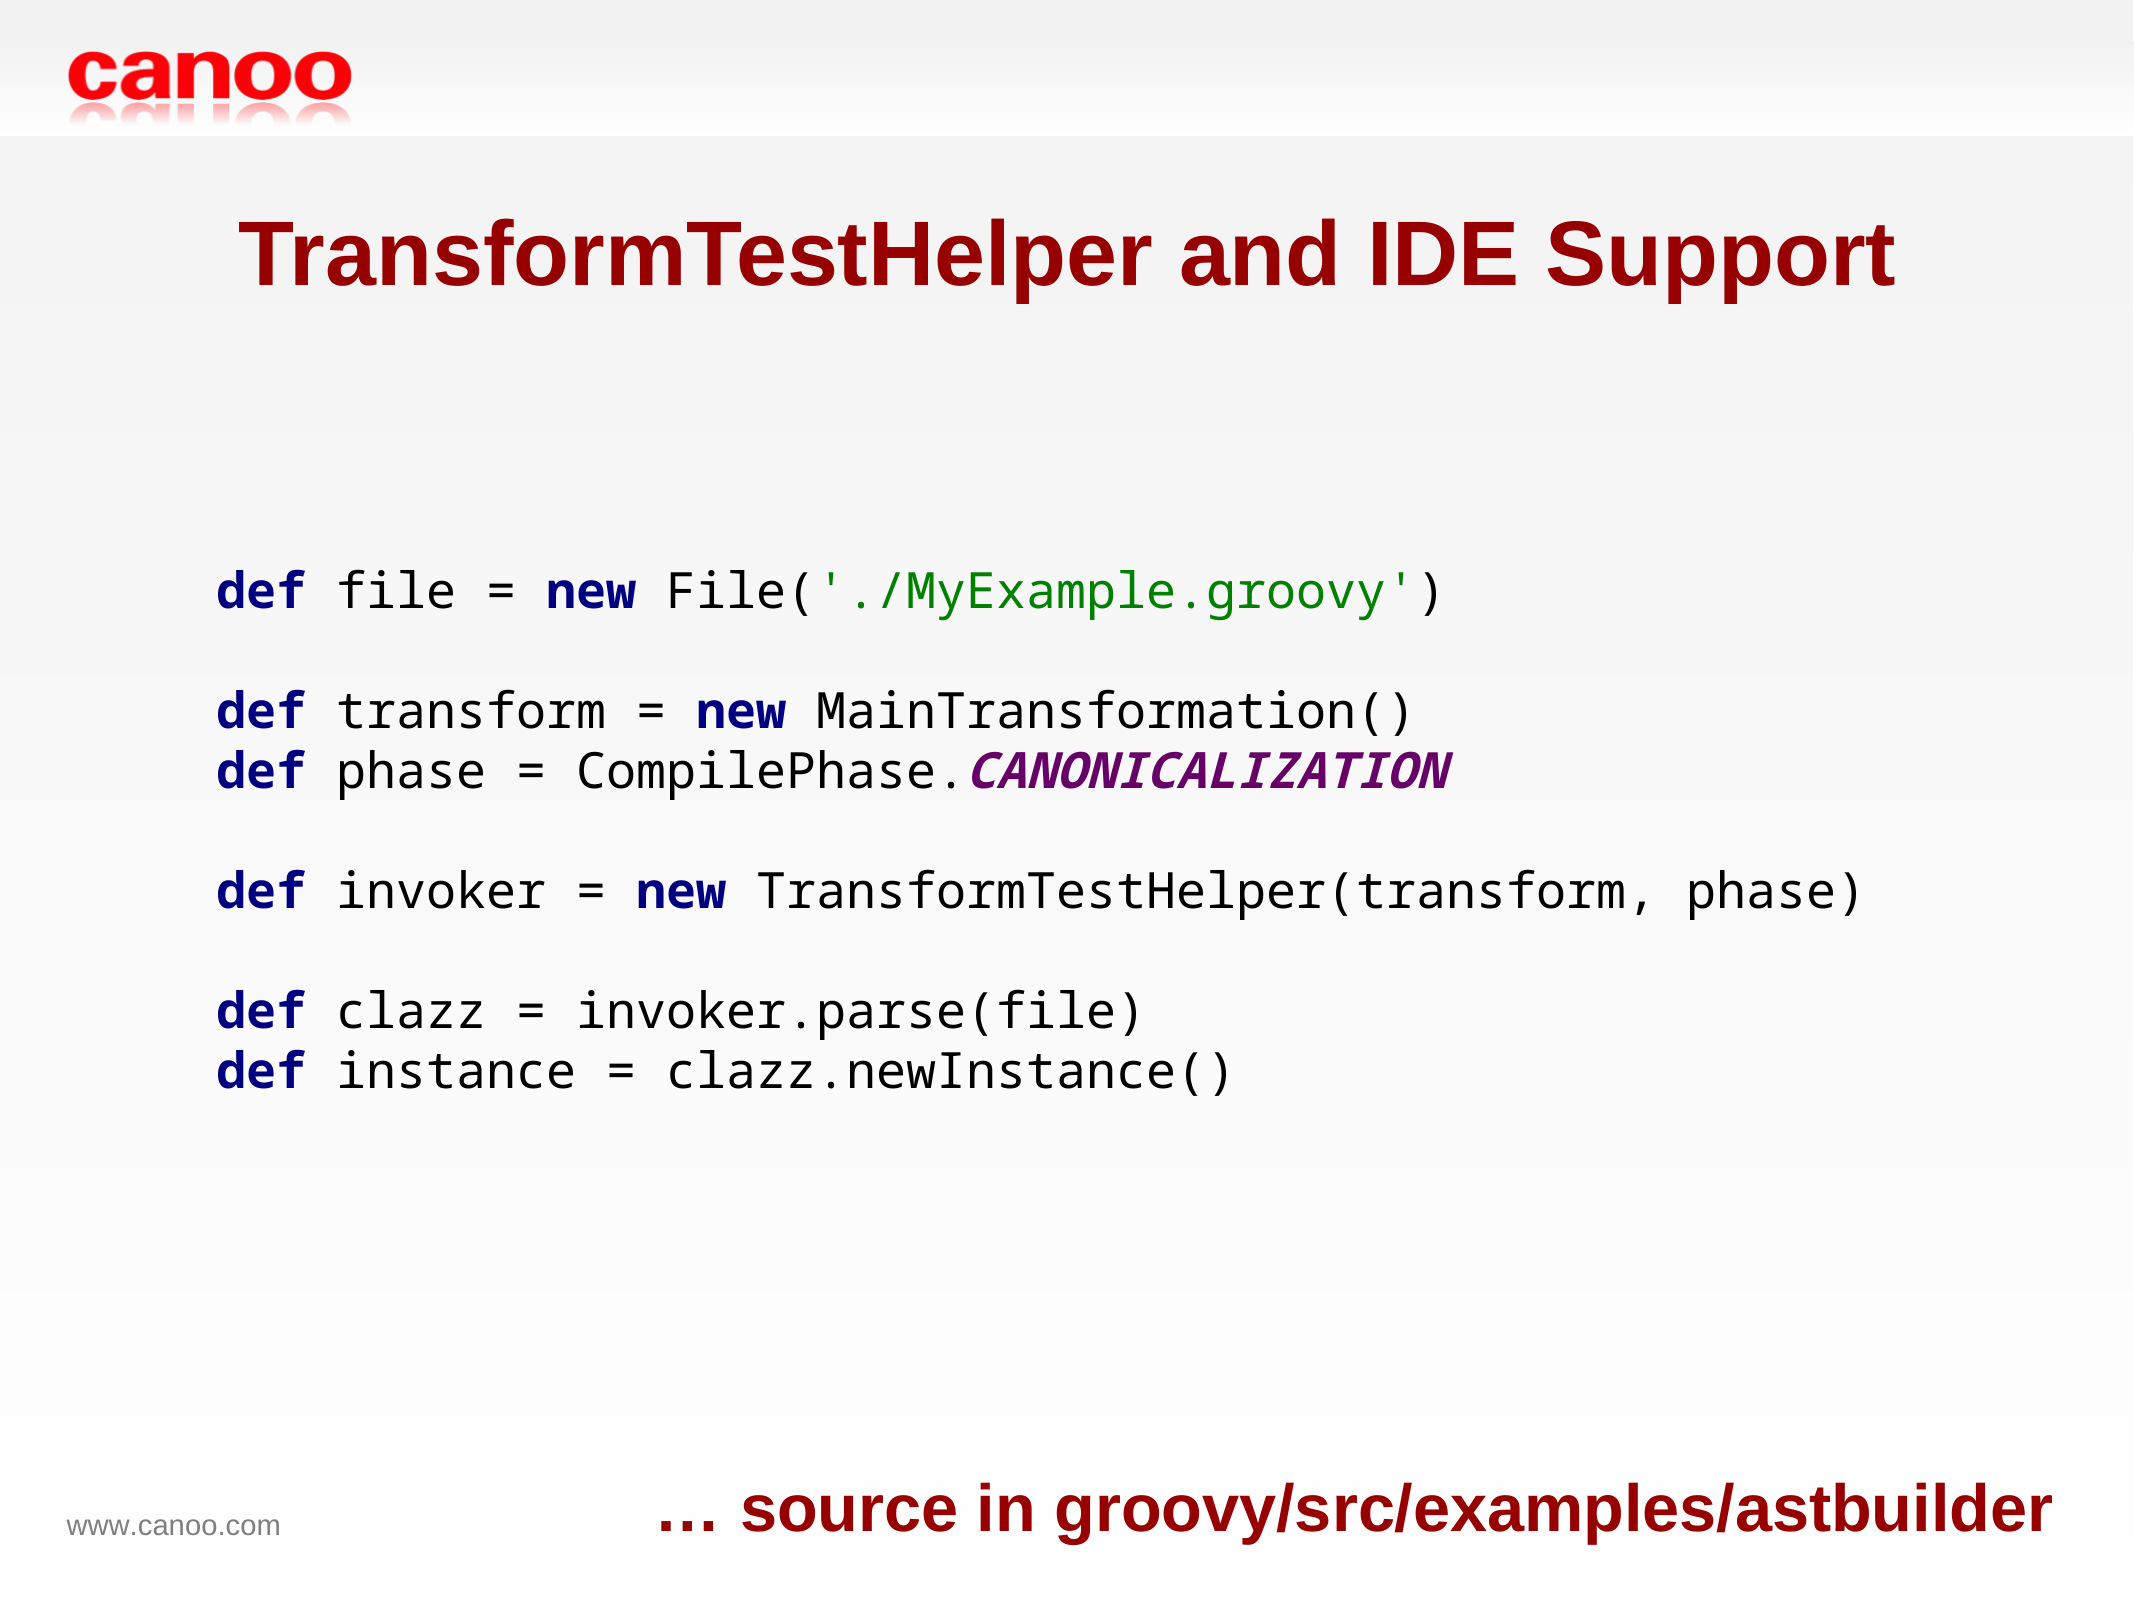

# TransformTestHelper and IDE Support
def file = new File('./MyExample.groovy')
def transform = new MainTransformation()
def phase = CompilePhase.CANONICALIZATION
def invoker = new TransformTestHelper(transform, phase)
def clazz = invoker.parse(file)
def instance = clazz.newInstance()
… source in groovy/src/examples/astbuilder